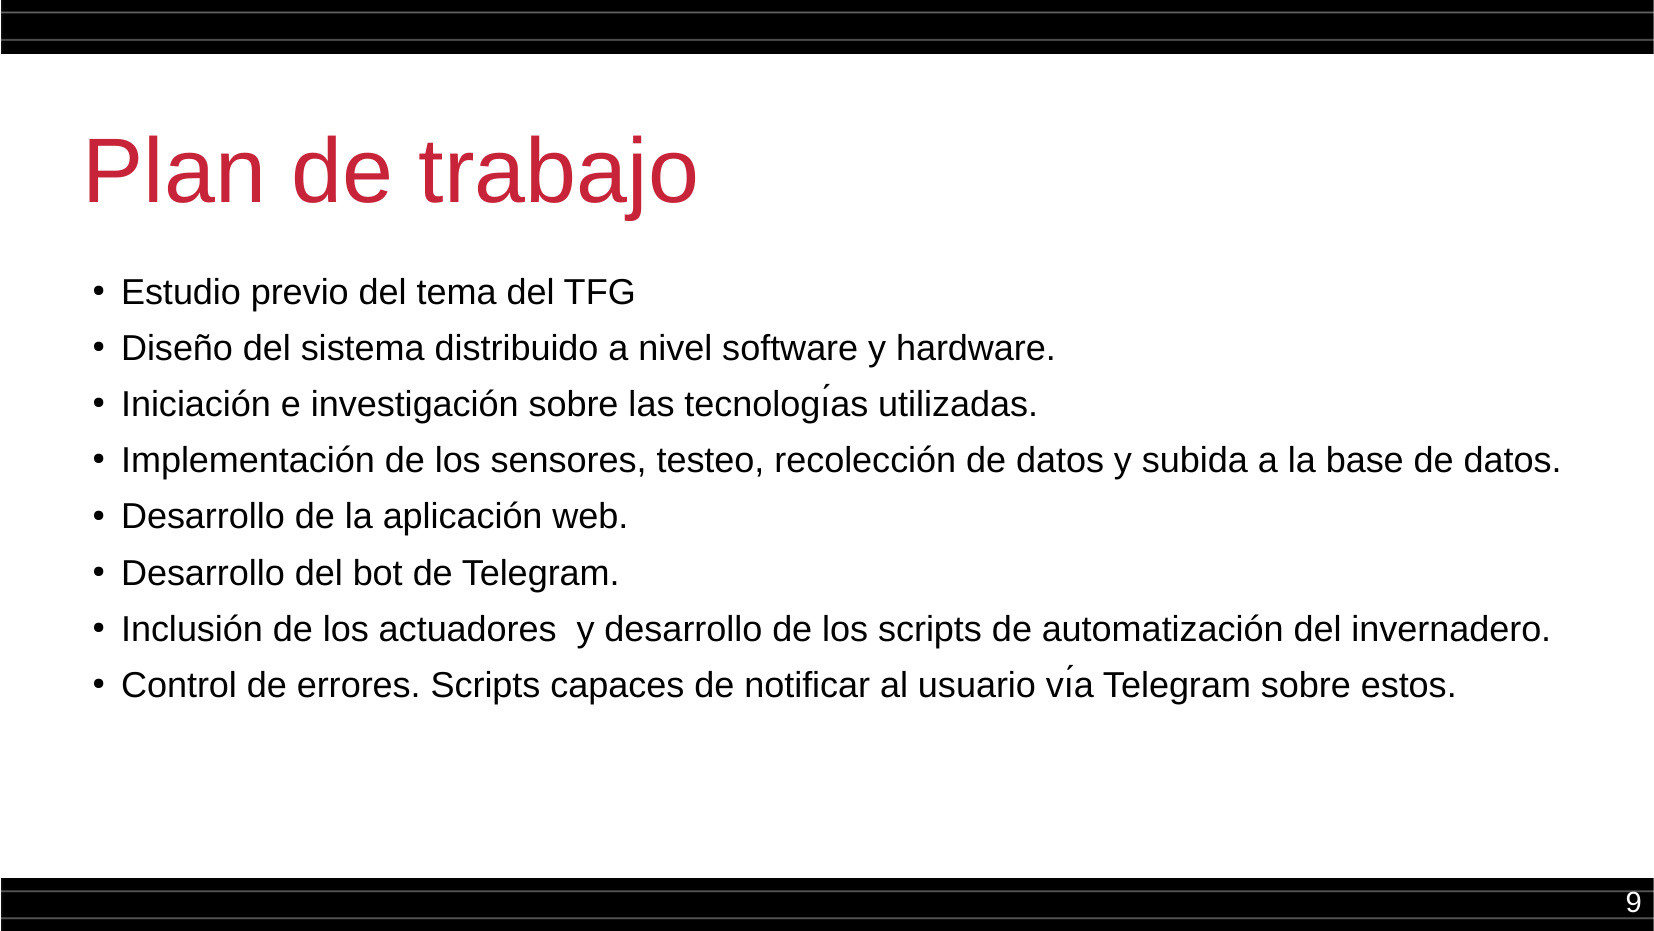

# Plan de trabajo
Estudio previo del tema del TFG
Diseño del sistema distribuido a nivel software y hardware.
Iniciación e investigación sobre las tecnologı́as utilizadas.
Implementación de los sensores, testeo, recolección de datos y subida a la base de datos.
Desarrollo de la aplicación web.
Desarrollo del bot de Telegram.
Inclusión de los actuadores y desarrollo de los scripts de automatización del invernadero.
Control de errores. Scripts capaces de notificar al usuario vı́a Telegram sobre estos.